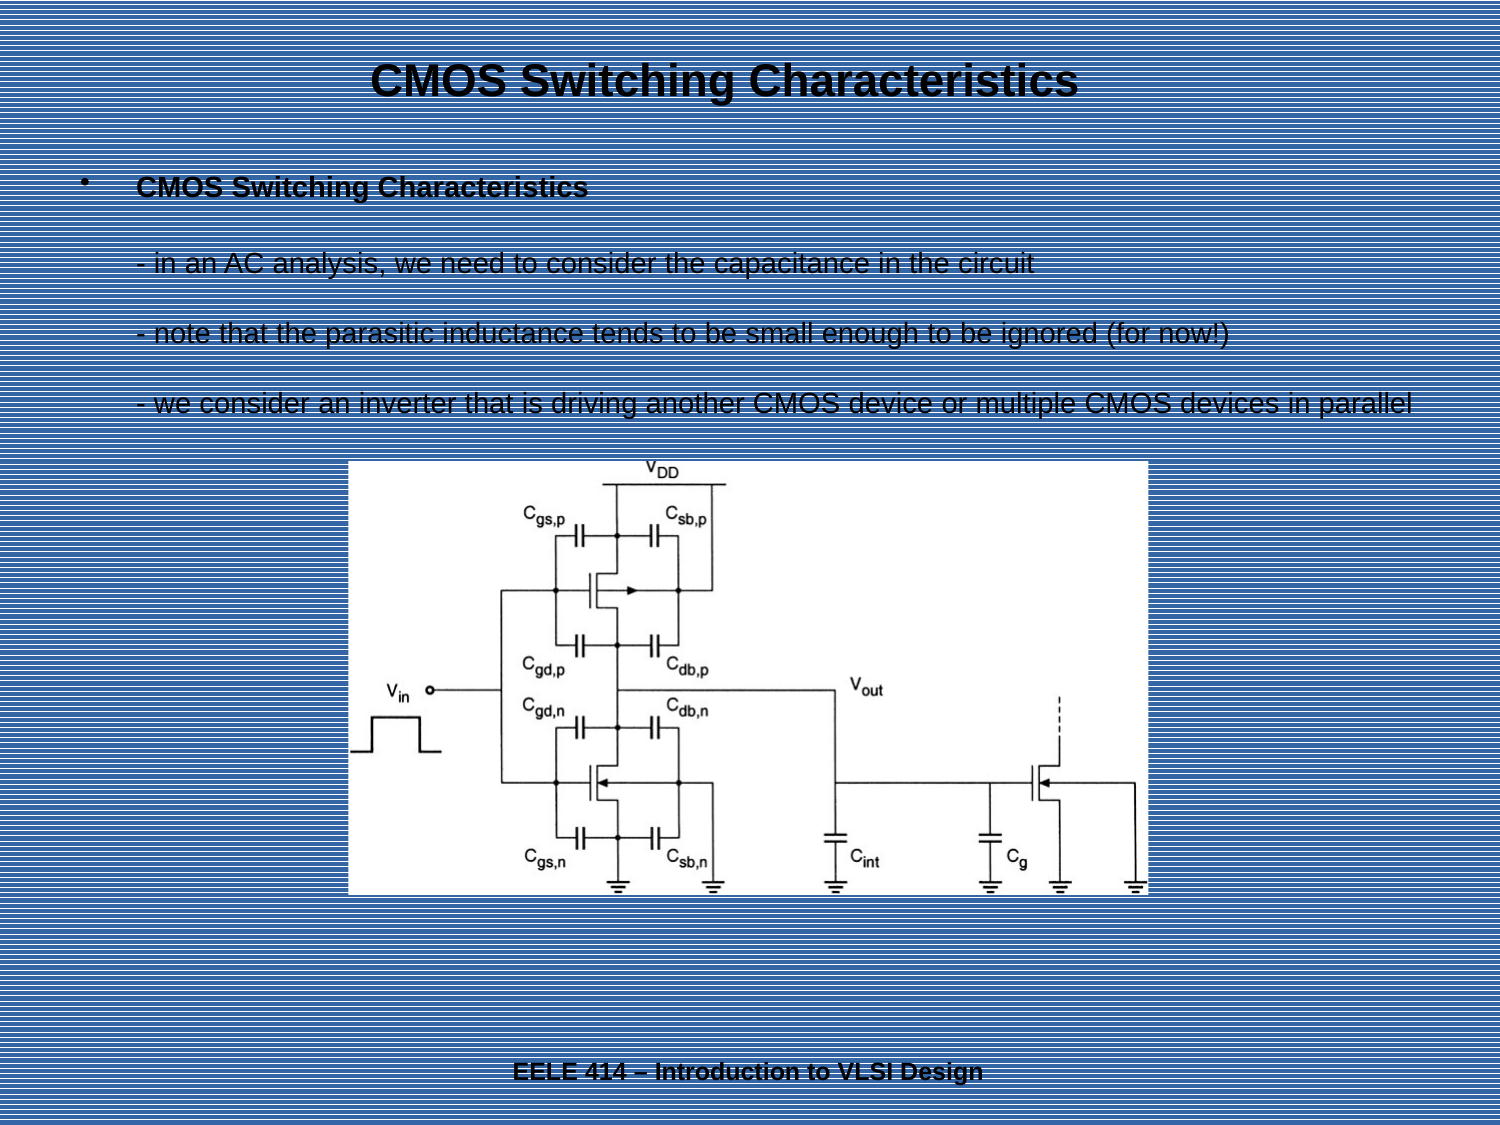

# CMOS Switching Characteristics
CMOS Switching Characteristics
	- in an AC analysis, we need to consider the capacitance in the circuit
- note that the parasitic inductance tends to be small enough to be ignored (for now!)
- we consider an inverter that is driving another CMOS device or multiple CMOS devices in parallel